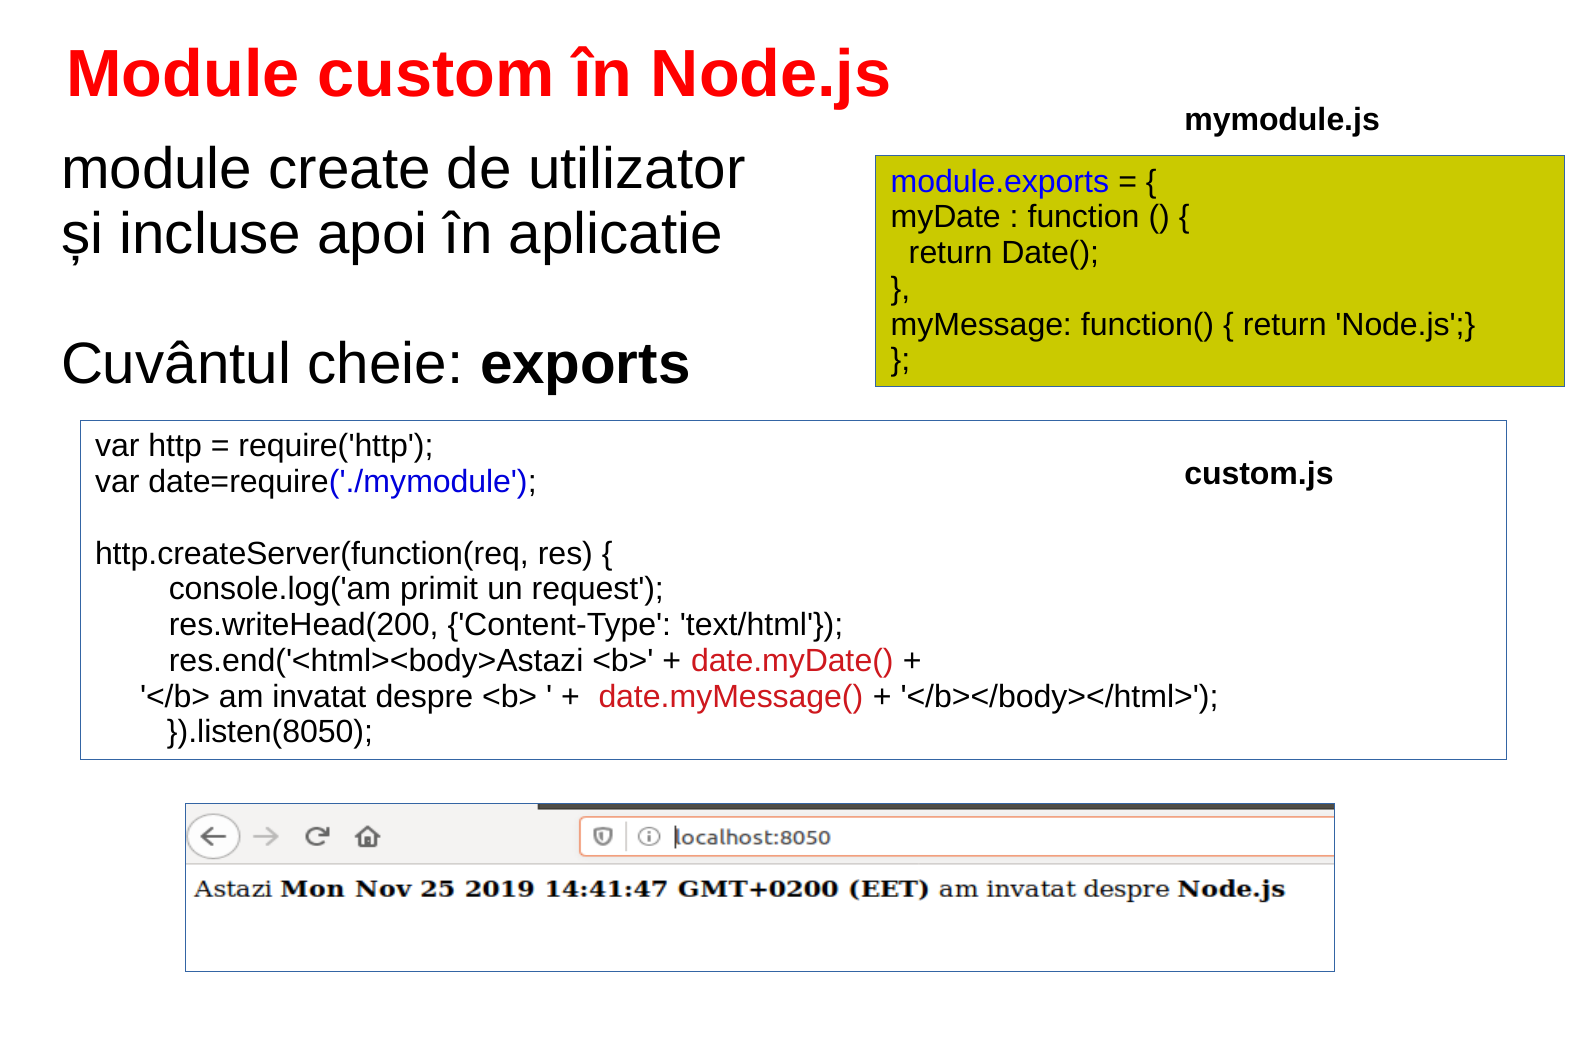

Module custom în Node.js
mymodule.js
 module create de utilizator
 și incluse apoi în aplicatie
 Cuvântul cheie: exports
module.exports = {
myDate : function () {
 return Date();
},
myMessage: function() { return 'Node.js';}
};
var http = require('http');
var date=require('./mymodule');
http.createServer(function(req, res) {
	console.log('am primit un request');
	res.writeHead(200, {'Content-Type': 'text/html'});
	res.end('<html><body>Astazi <b>' + date.myDate() +
 '</b> am invatat despre <b> ' + date.myMessage() + '</b></body></html>');
 }).listen(8050);
custom.js